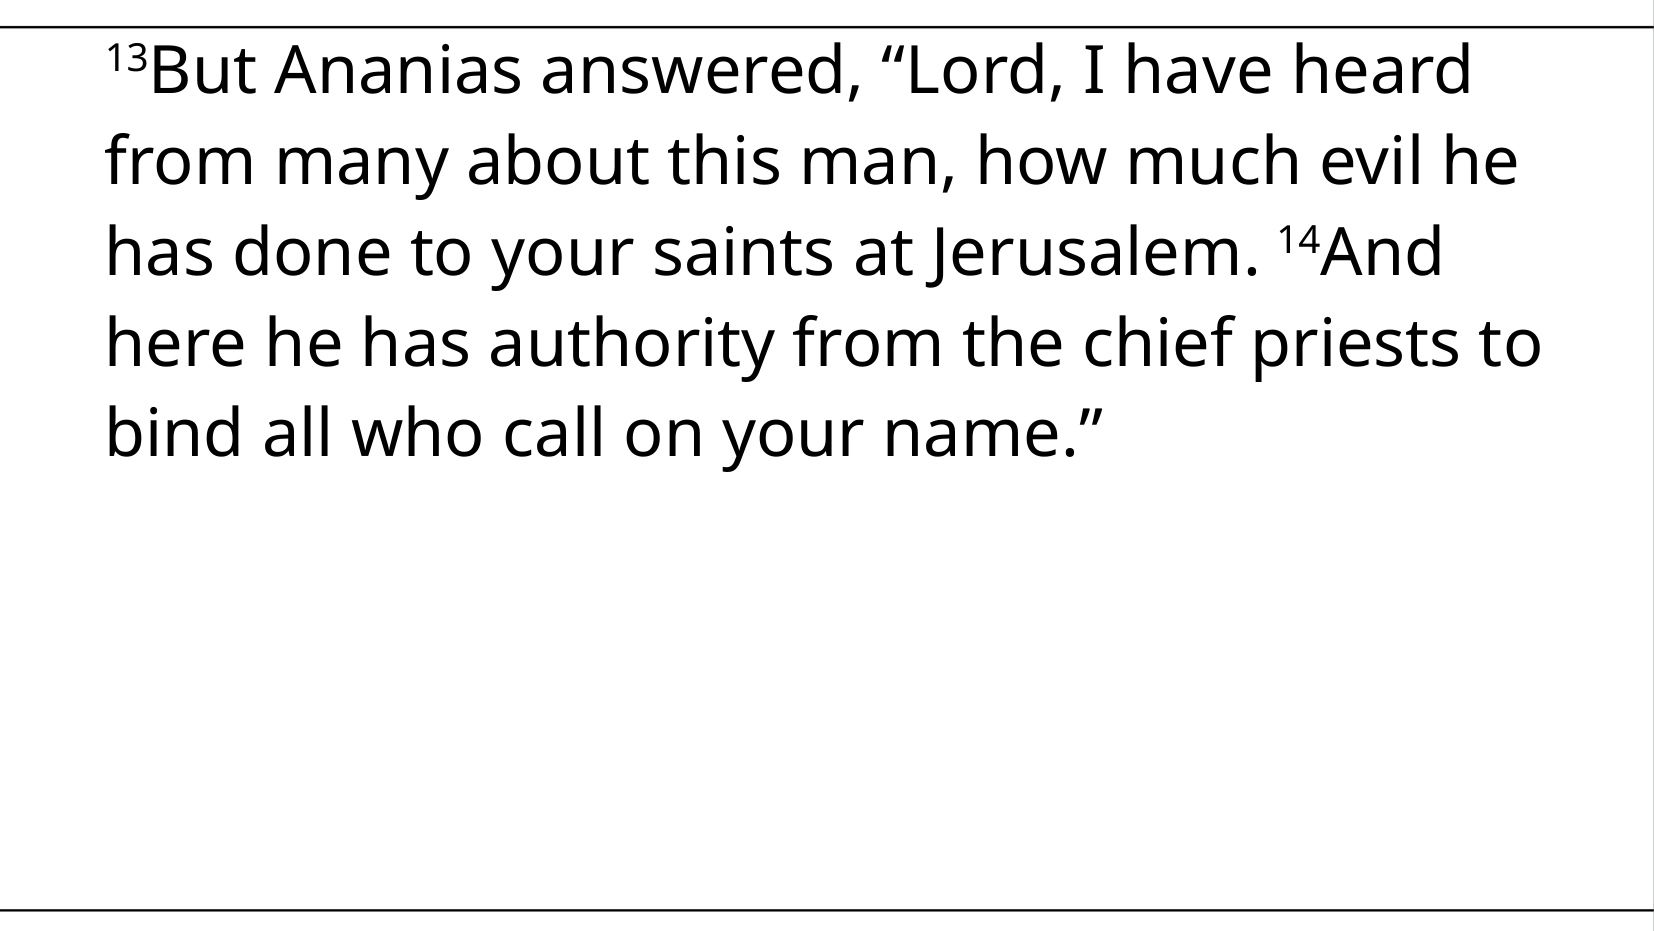

13But Ananias answered, “Lord, I have heard from many about this man, how much evil he has done to your saints at Jerusalem. 14And here he has authority from the chief priests to bind all who call on your name.”